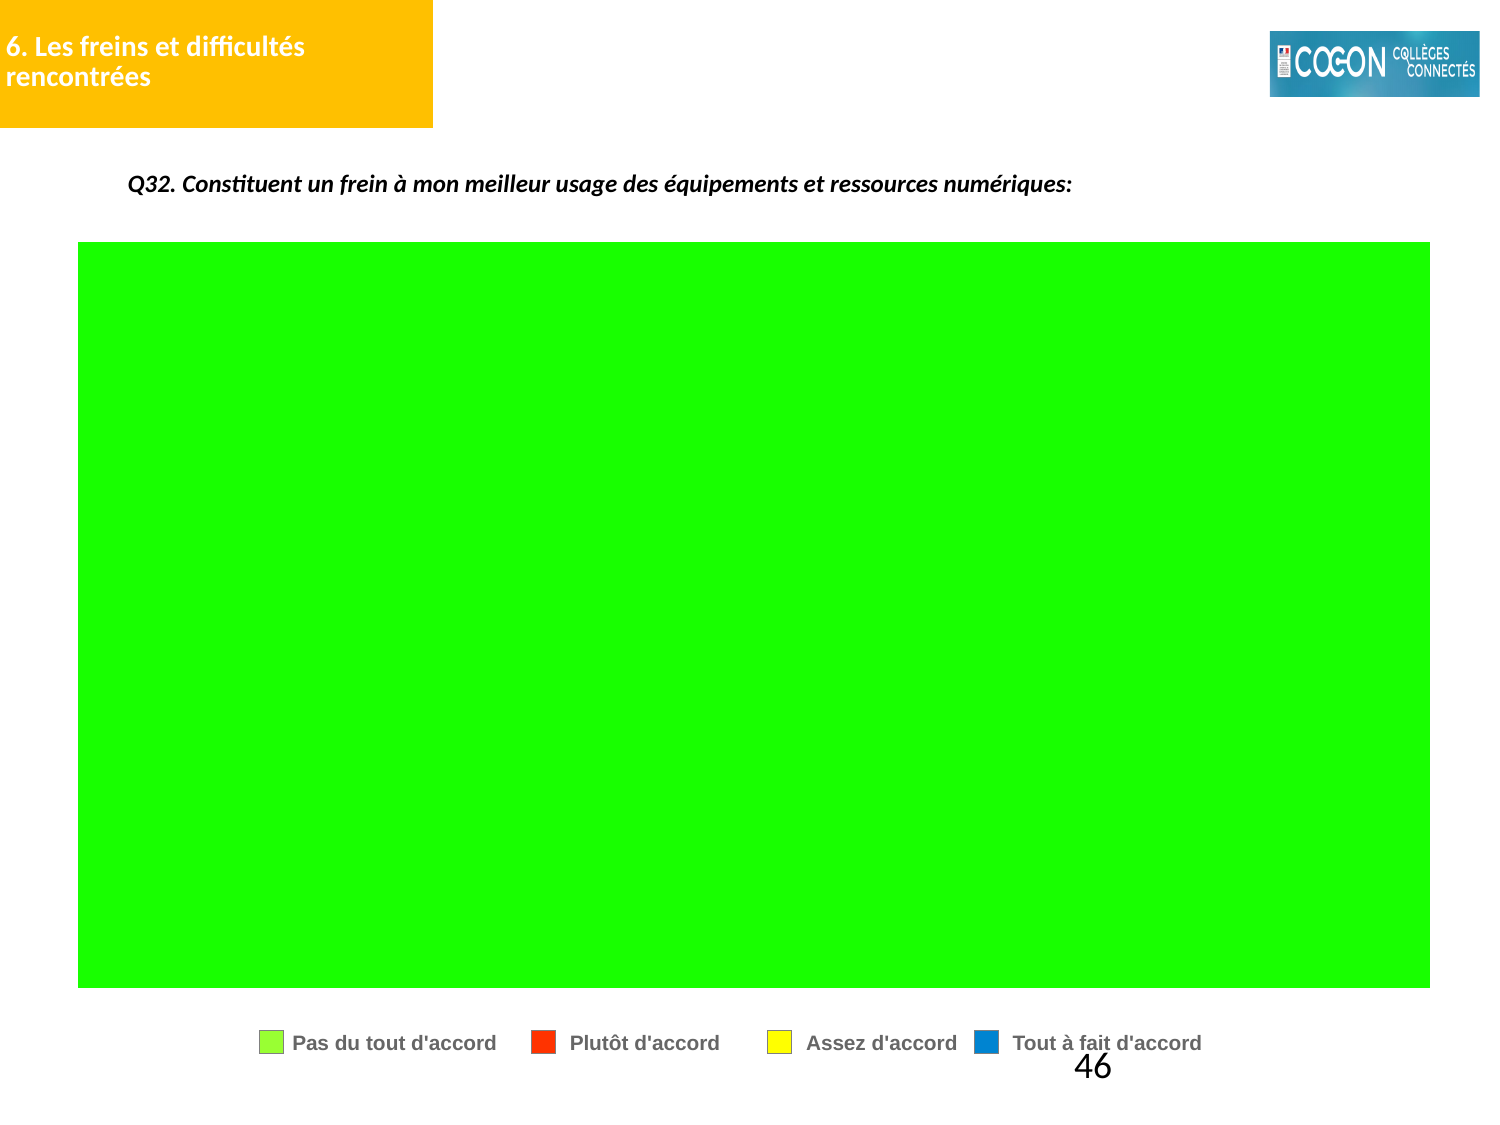

6. Les freins et difficultés rencontrées
Q32. Constituent un frein à mon meilleur usage des équipements et ressources numériques:
Pas du tout d'accord
Plutôt d'accord
Assez d'accord
Tout à fait d'accord